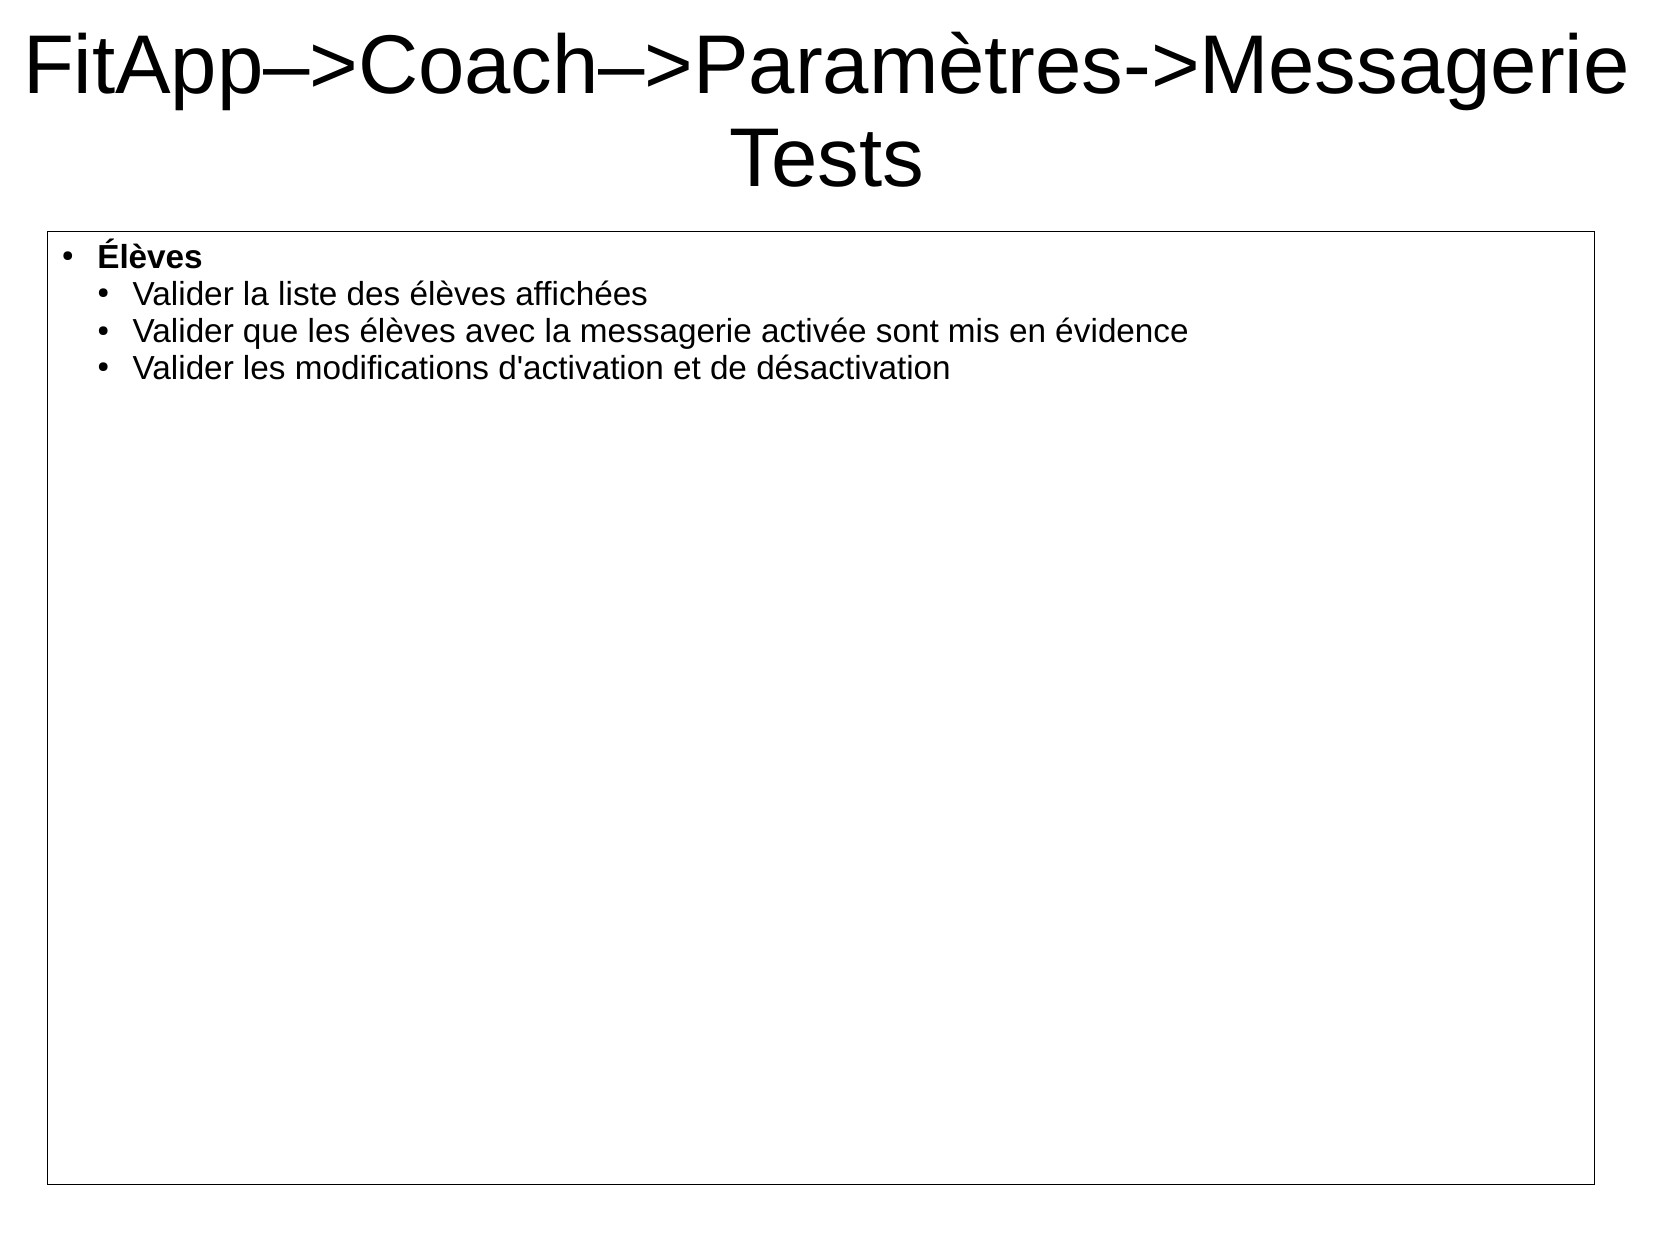

# FitApp–>Coach–>Paramètres->Messagerie Tests
Élèves
Valider la liste des élèves affichées
Valider que les élèves avec la messagerie activée sont mis en évidence
Valider les modifications d'activation et de désactivation